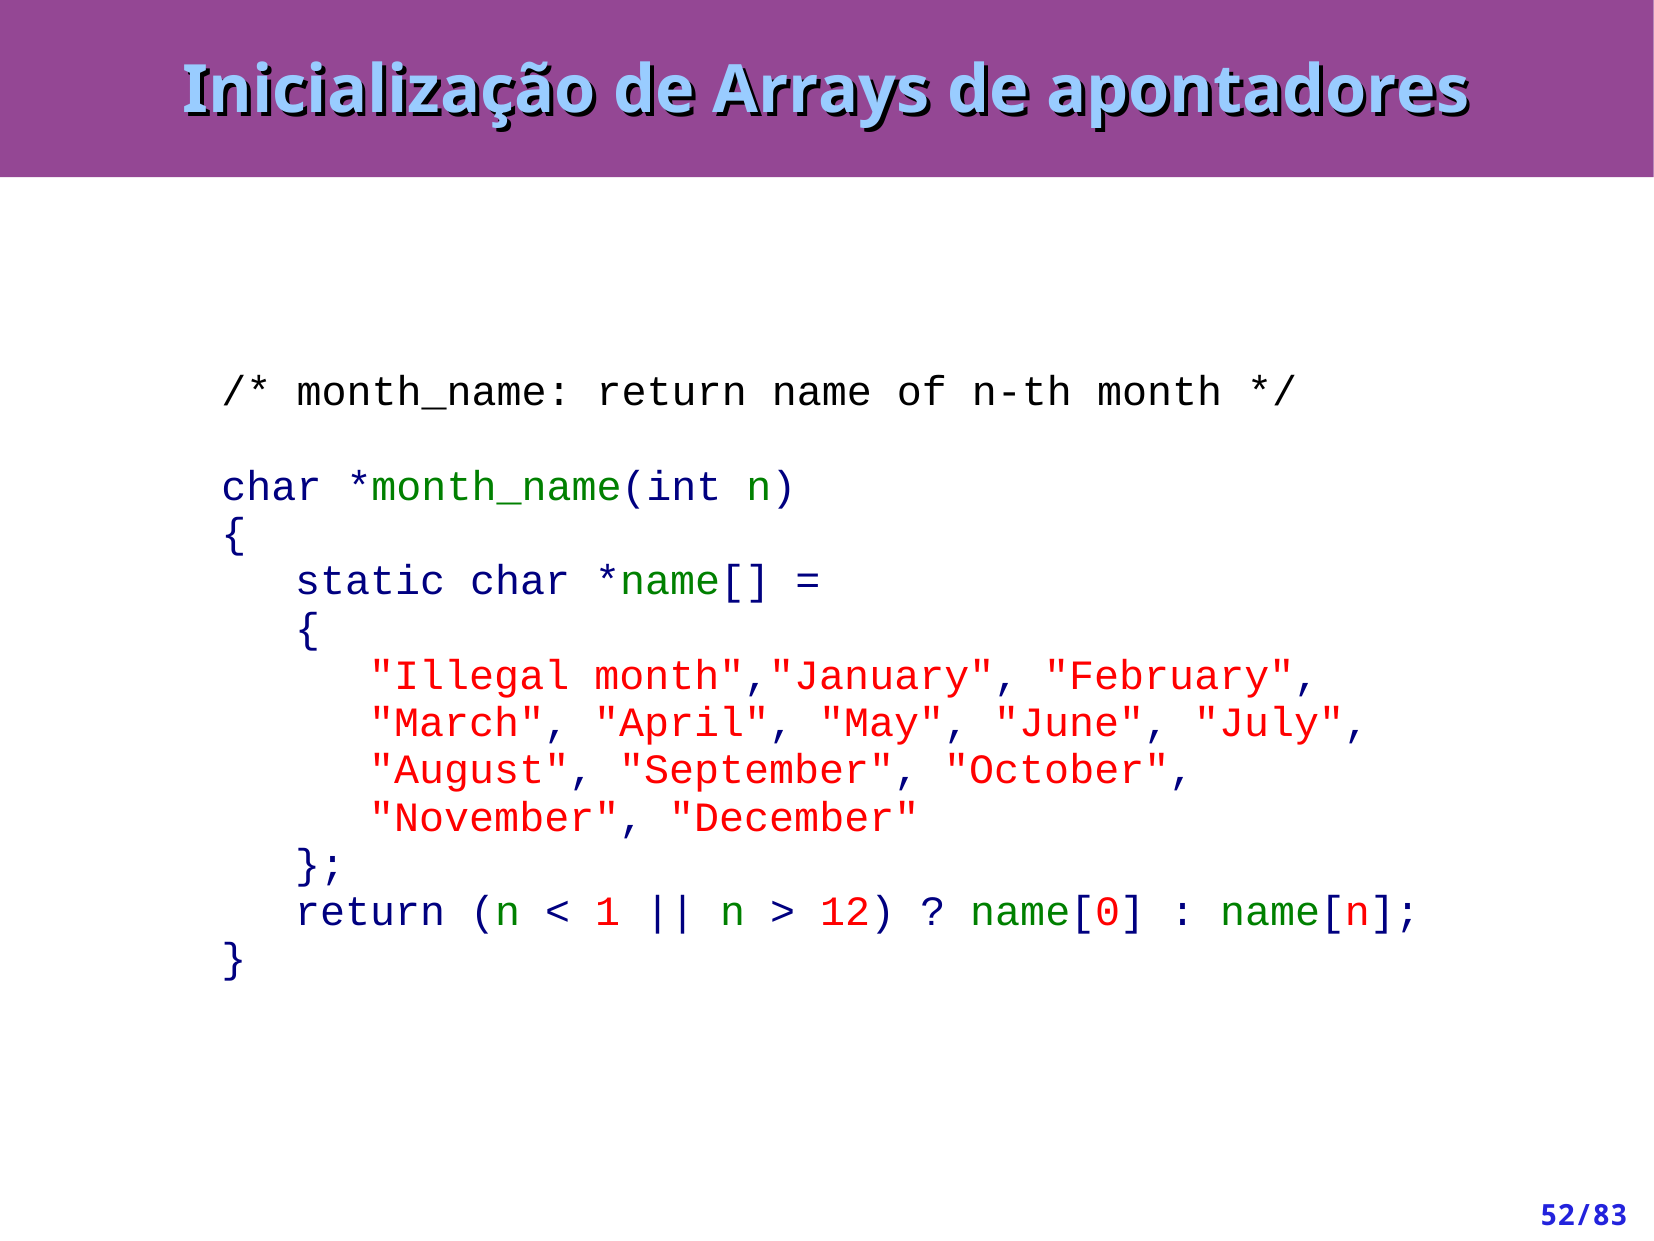

# Inicialização de Arrays de apontadores
/* month_name: return name of n-th month */
char *month_name(int n)
{
	static char *name[] =
	{
		"Illegal month","January", "February",
		"March", "April", "May", "June", "July",
 		"August", "September", "October",
		"November", "December"
	};
	return (n < 1 || n > 12) ? name[0] : name[n];
}
52